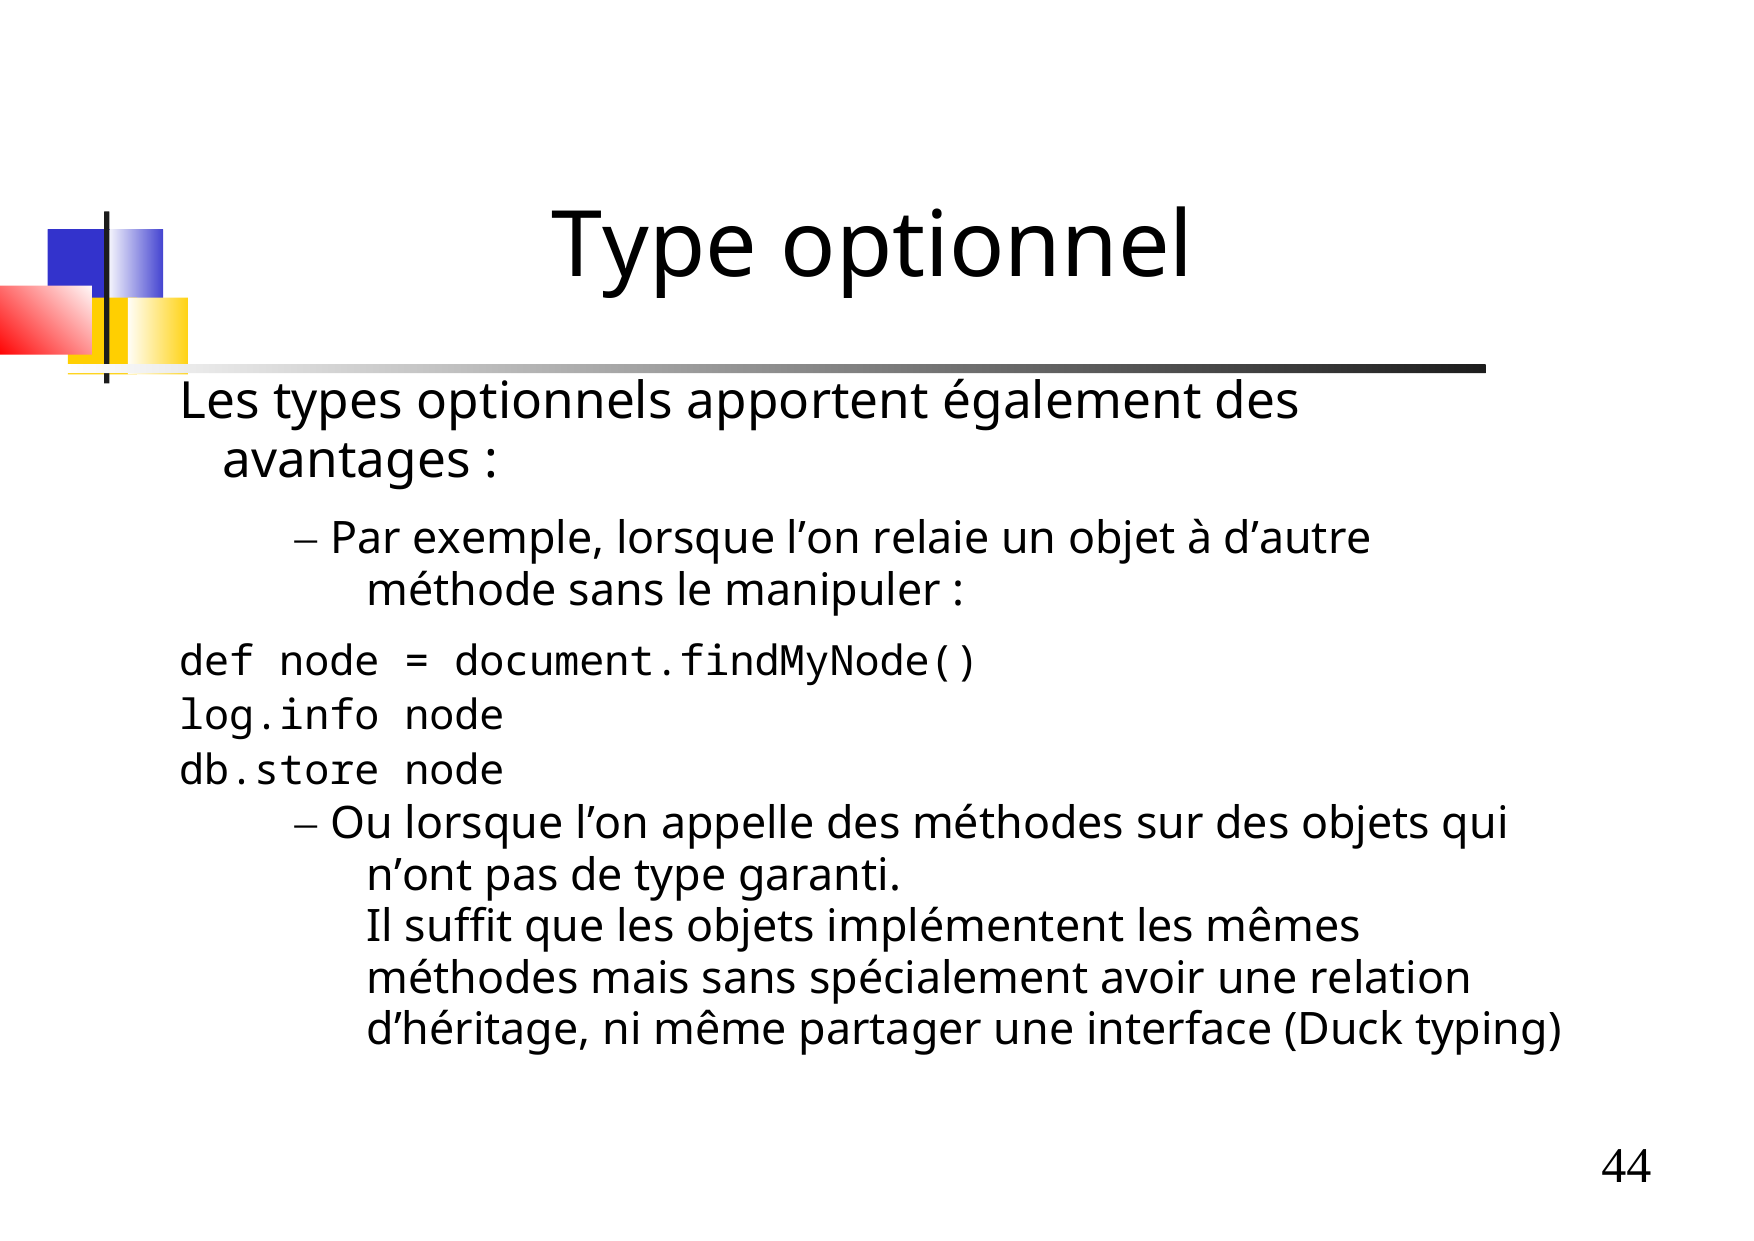

# Type optionnel
Les types optionnels apportent également des avantages :
Par exemple, lorsque l’on relaie un objet à d’autre méthode sans le manipuler :
def node = document.findMyNode()
log.info node
db.store node
Ou lorsque l’on appelle des méthodes sur des objets qui n’ont pas de type garanti.
Il suffit que les objets implémentent les mêmes méthodes mais sans spécialement avoir une relation d’héritage, ni même partager une interface (Duck typing)